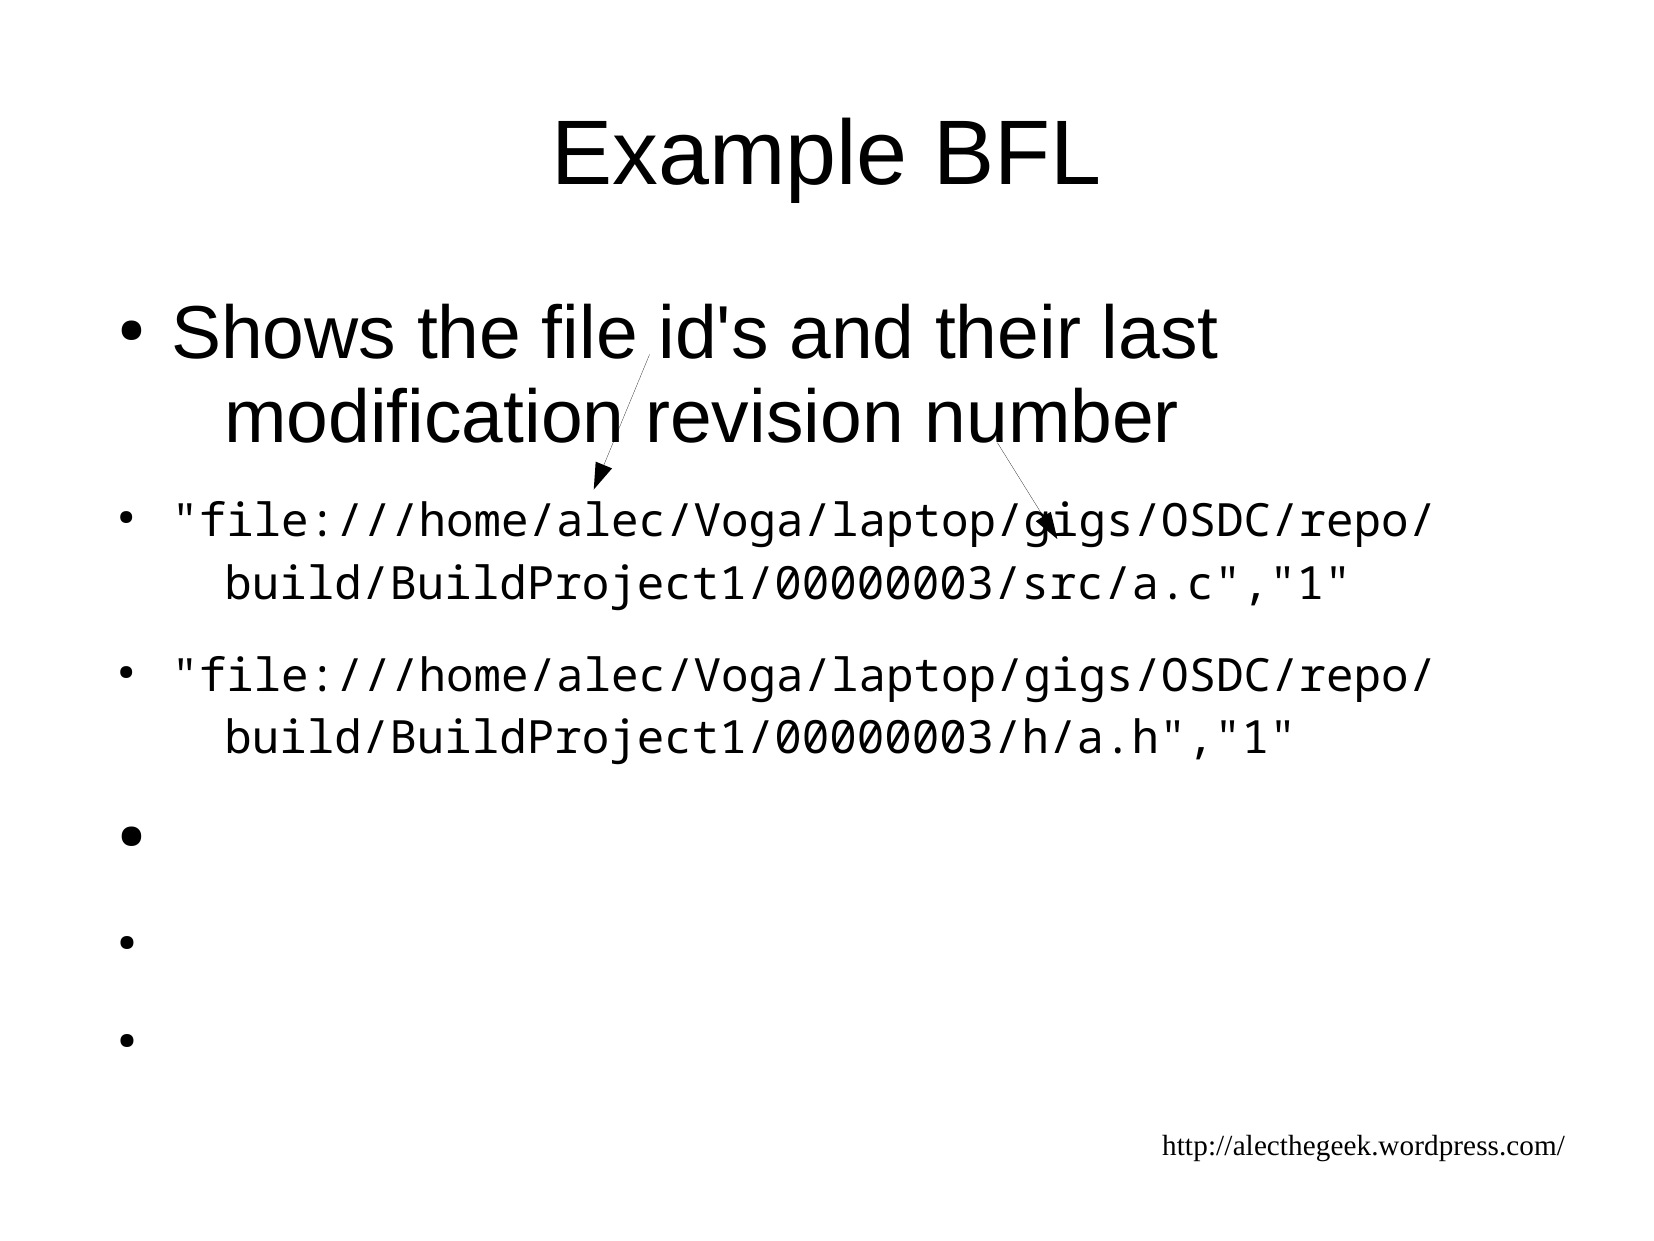

# Example BFL
Shows the file id's and their last modification revision number
"file:///home/alec/Voga/laptop/gigs/OSDC/repo/build/BuildProject1/00000003/src/a.c","1"
"file:///home/alec/Voga/laptop/gigs/OSDC/repo/build/BuildProject1/00000003/h/a.h","1"
http://alecthegeek.wordpress.com/